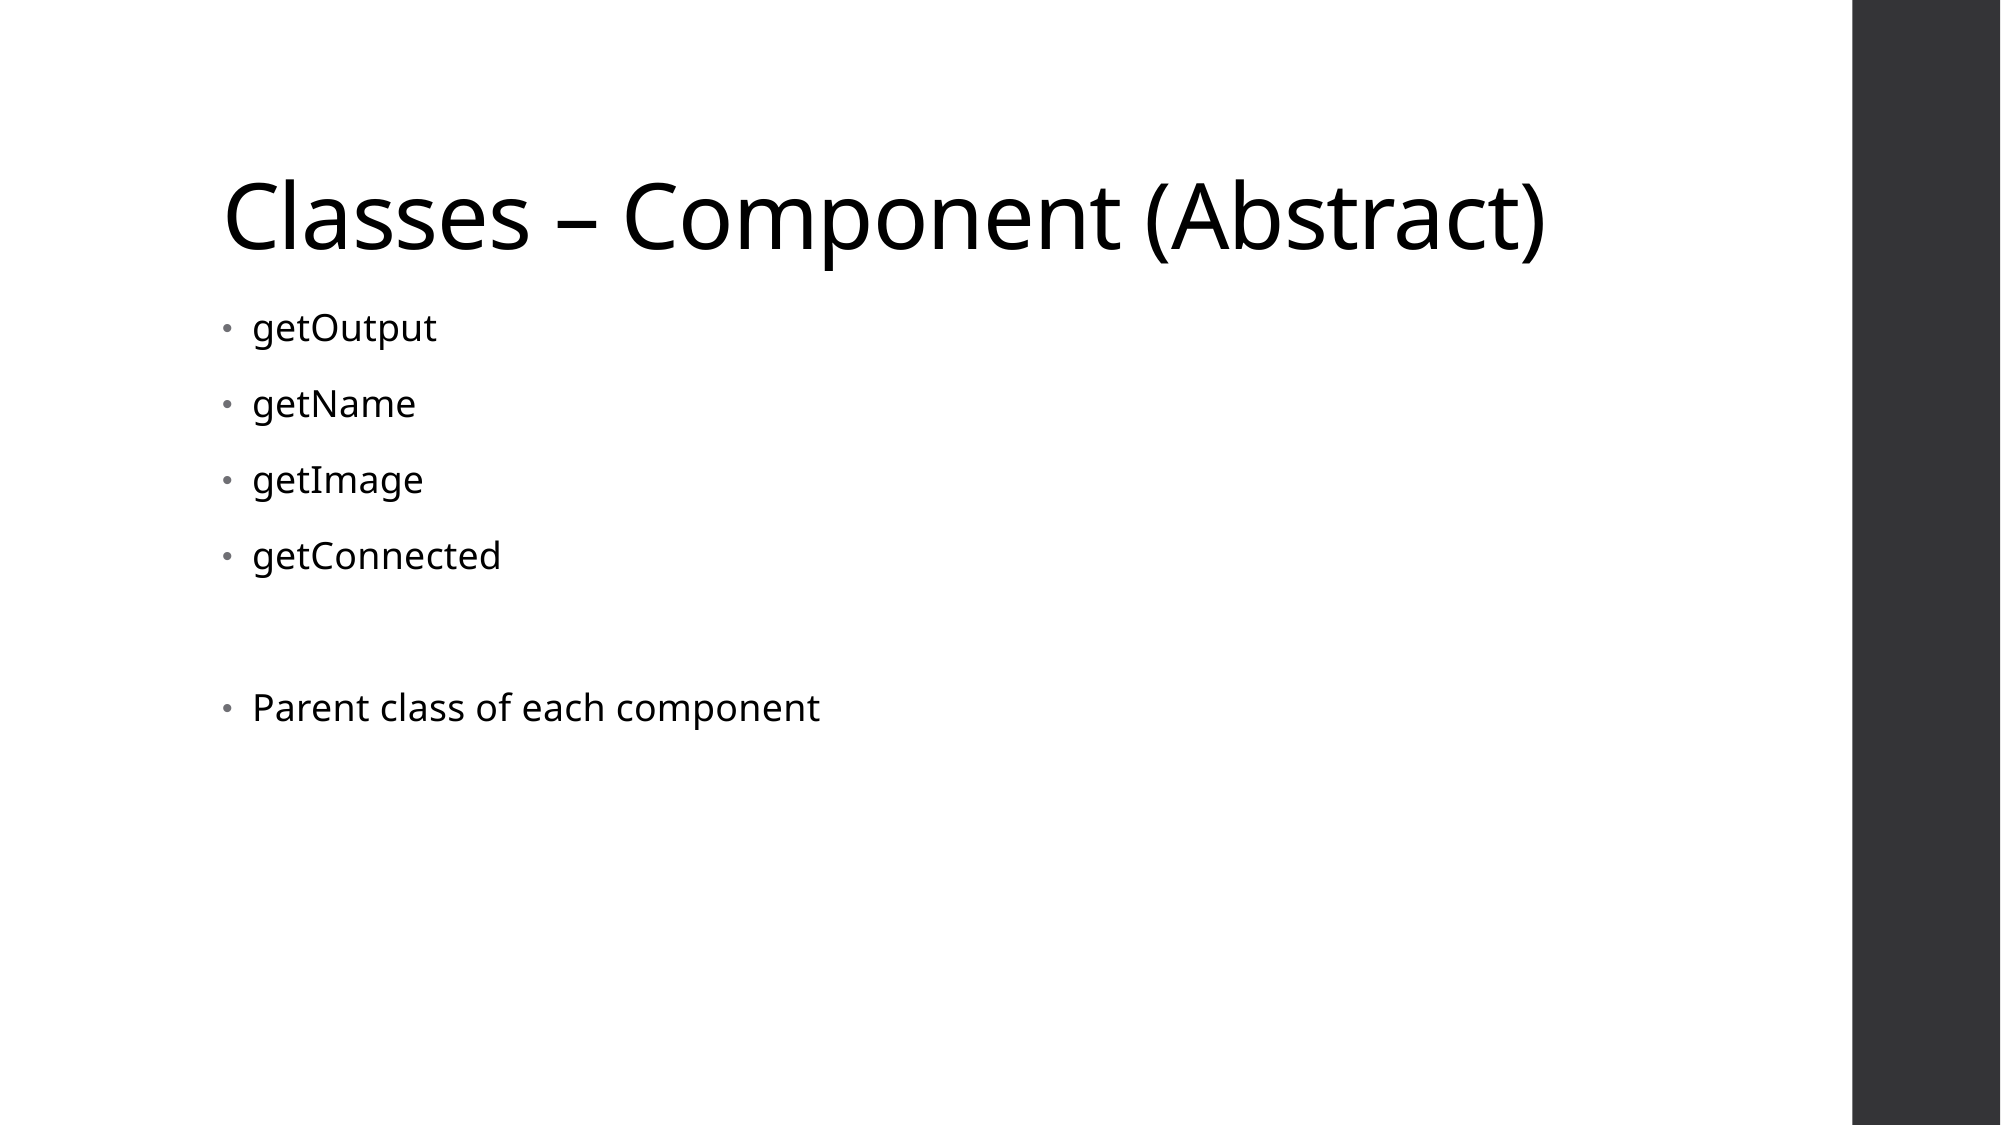

# Classes – Component (Abstract)
getOutput
getName
getImage
getConnected
Parent class of each component